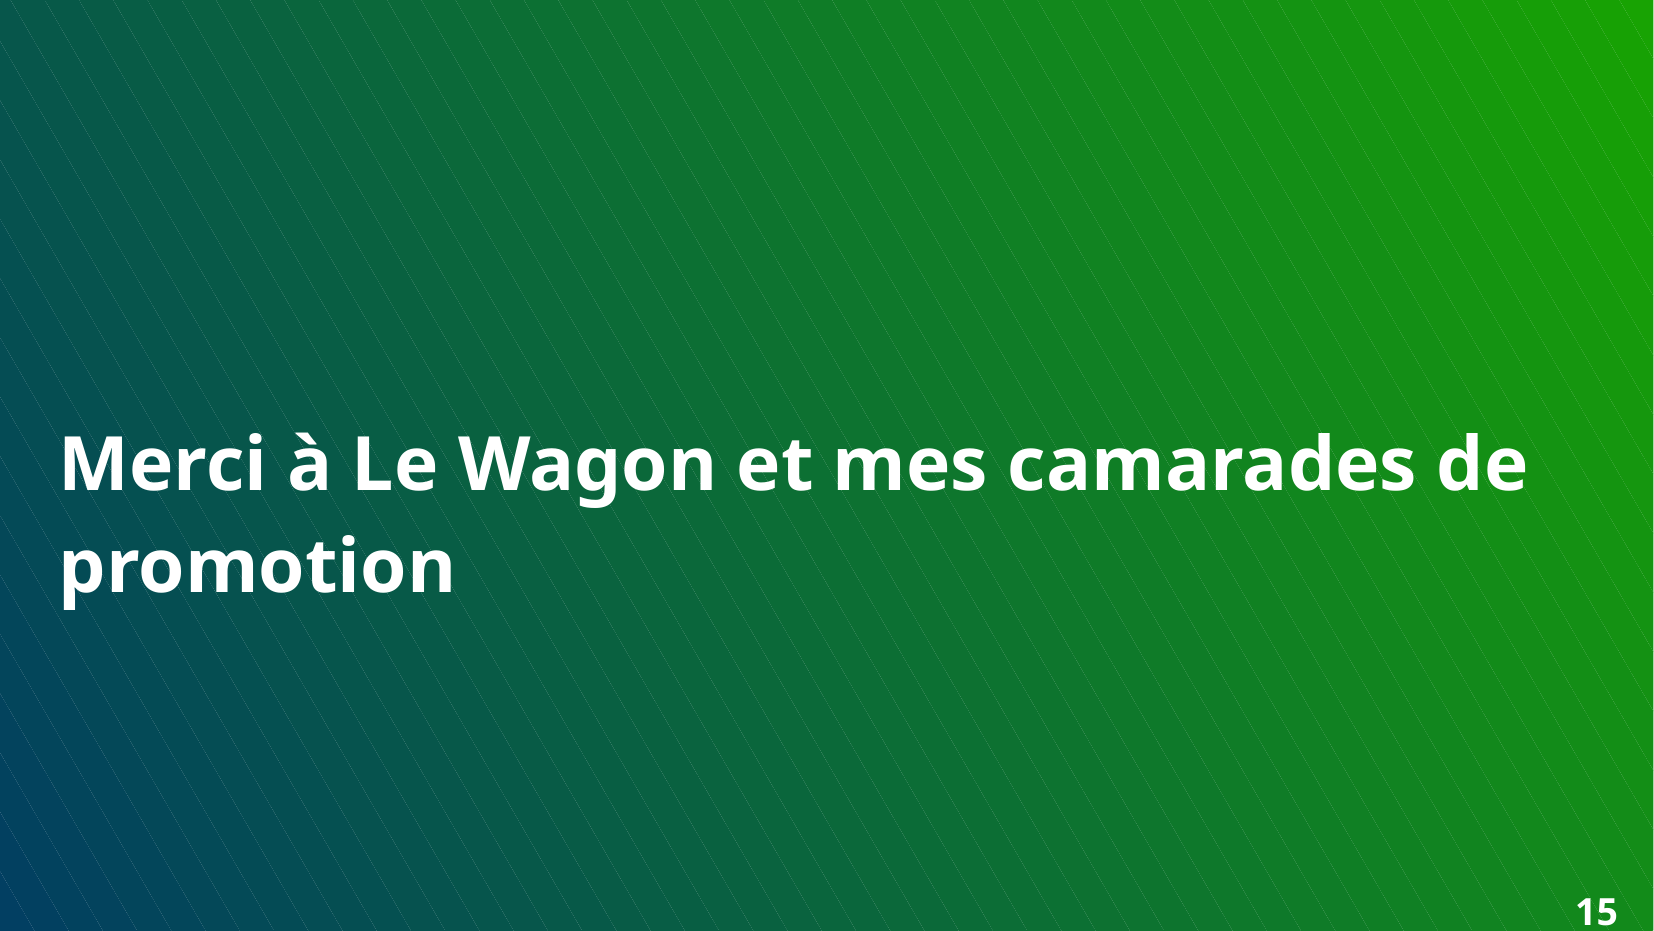

# Merci à Le Wagon et mes camarades de promotion
15